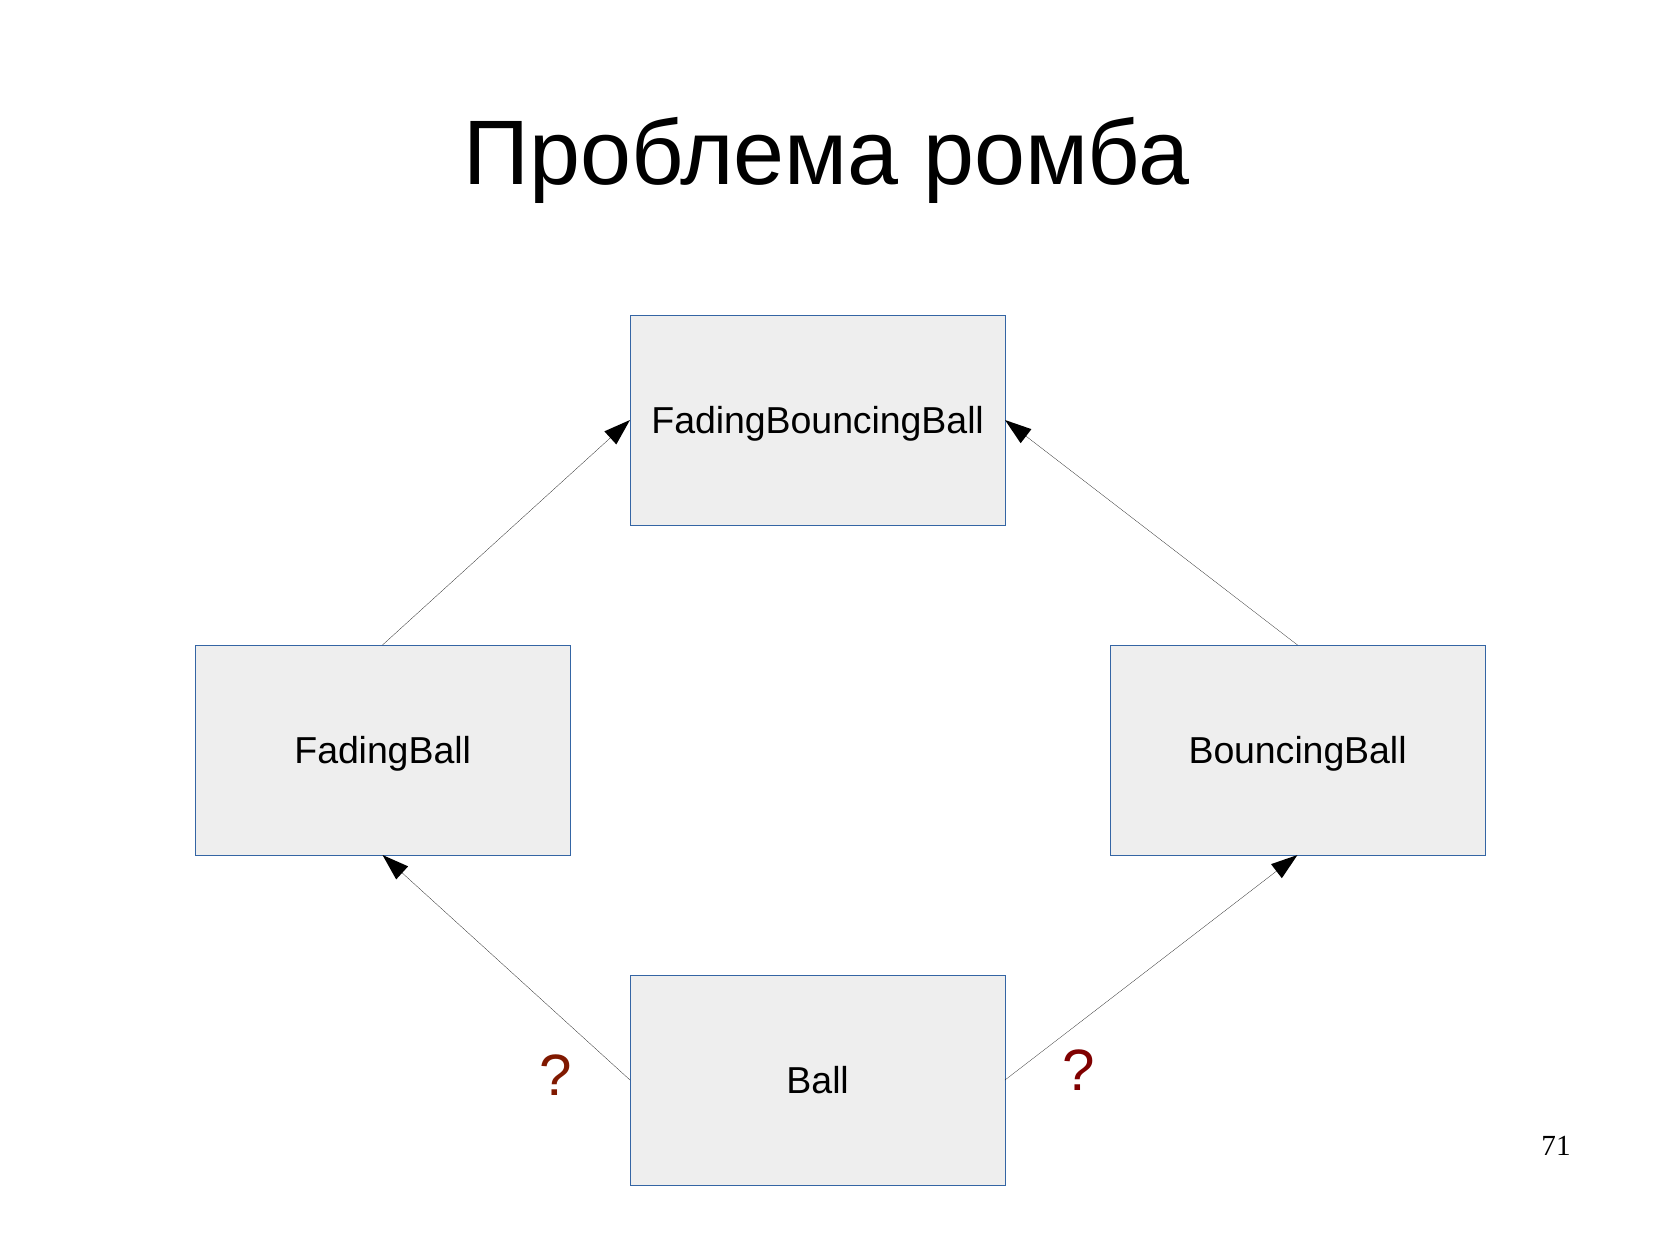

# Проблема ромба
FadingBouncingBall
FadingBall
BouncingBall
Ball
?
?
71